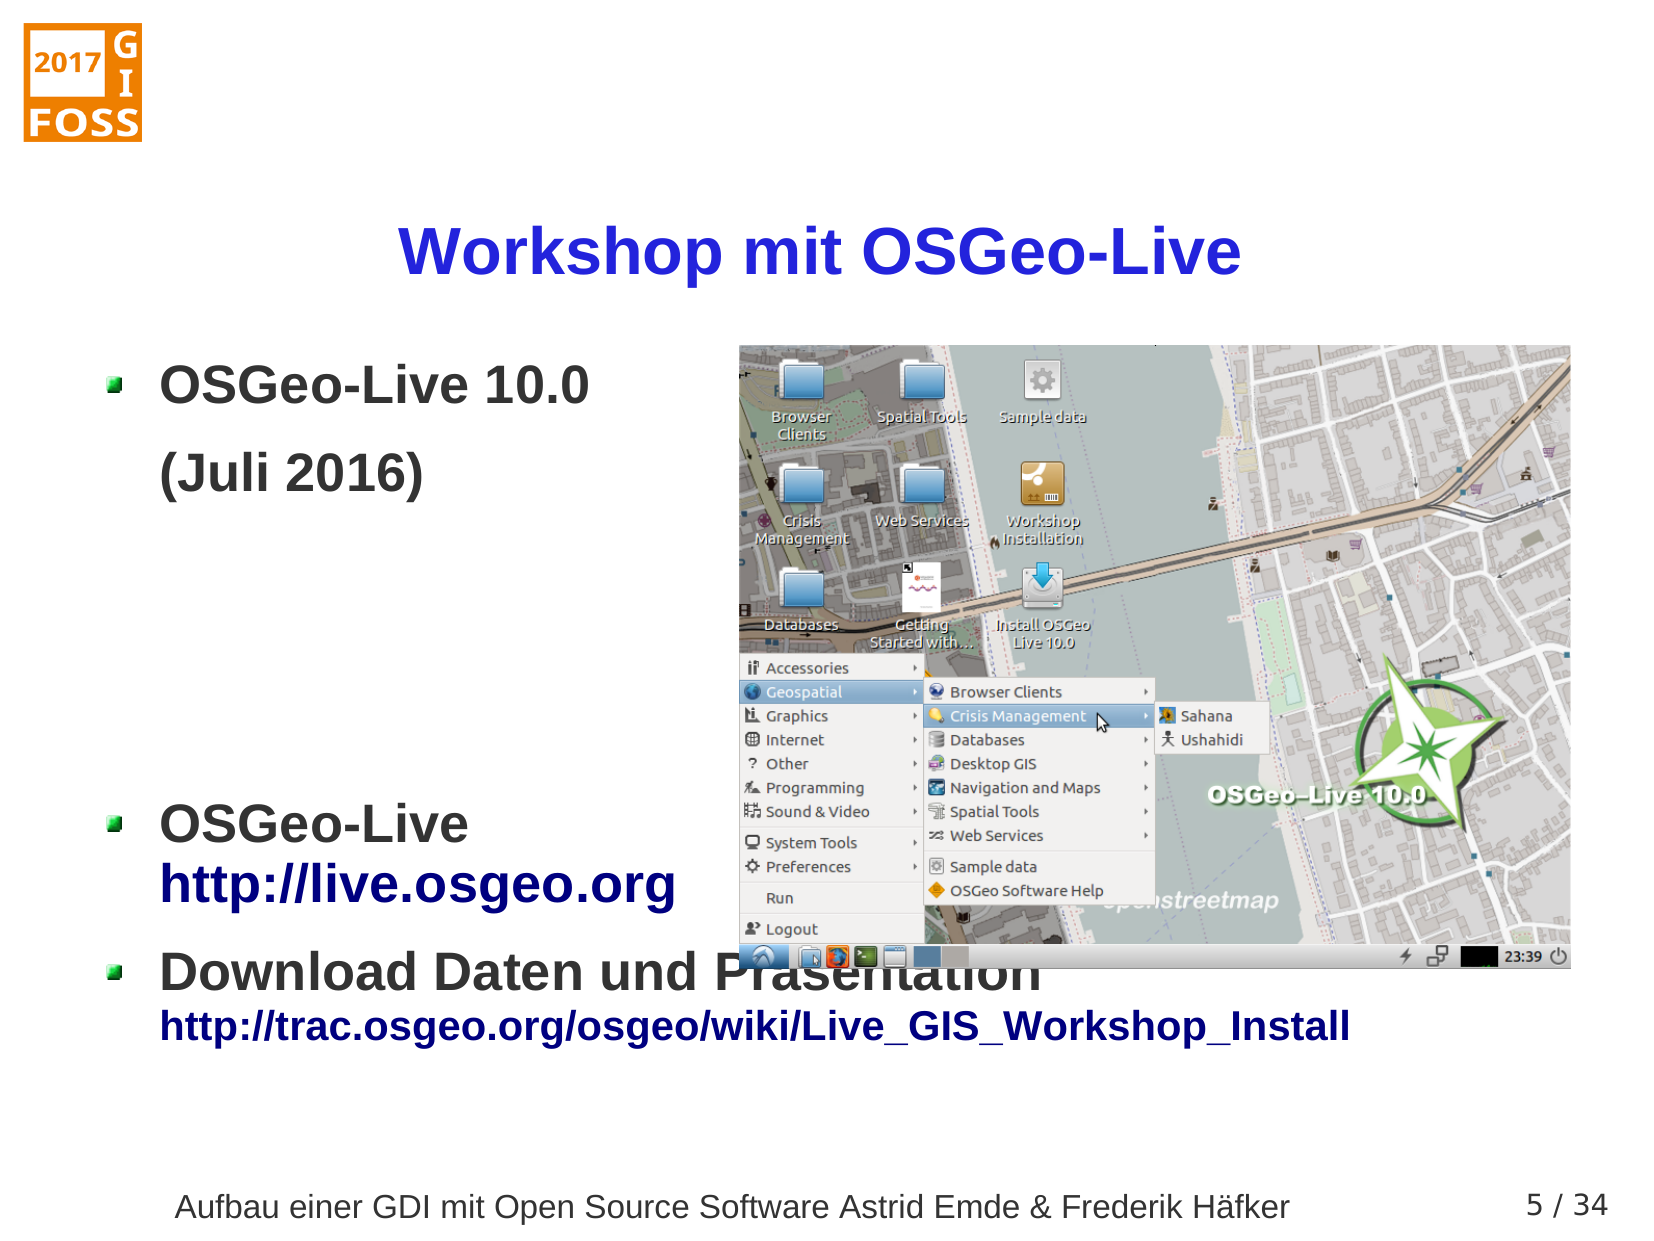

# Workshop mit OSGeo-Live
OSGeo-Live 10.0
(Juli 2016)
OSGeo-Live
http://live.osgeo.org
Download Daten und Präsentation http://trac.osgeo.org/osgeo/wiki/Live_GIS_Workshop_Install